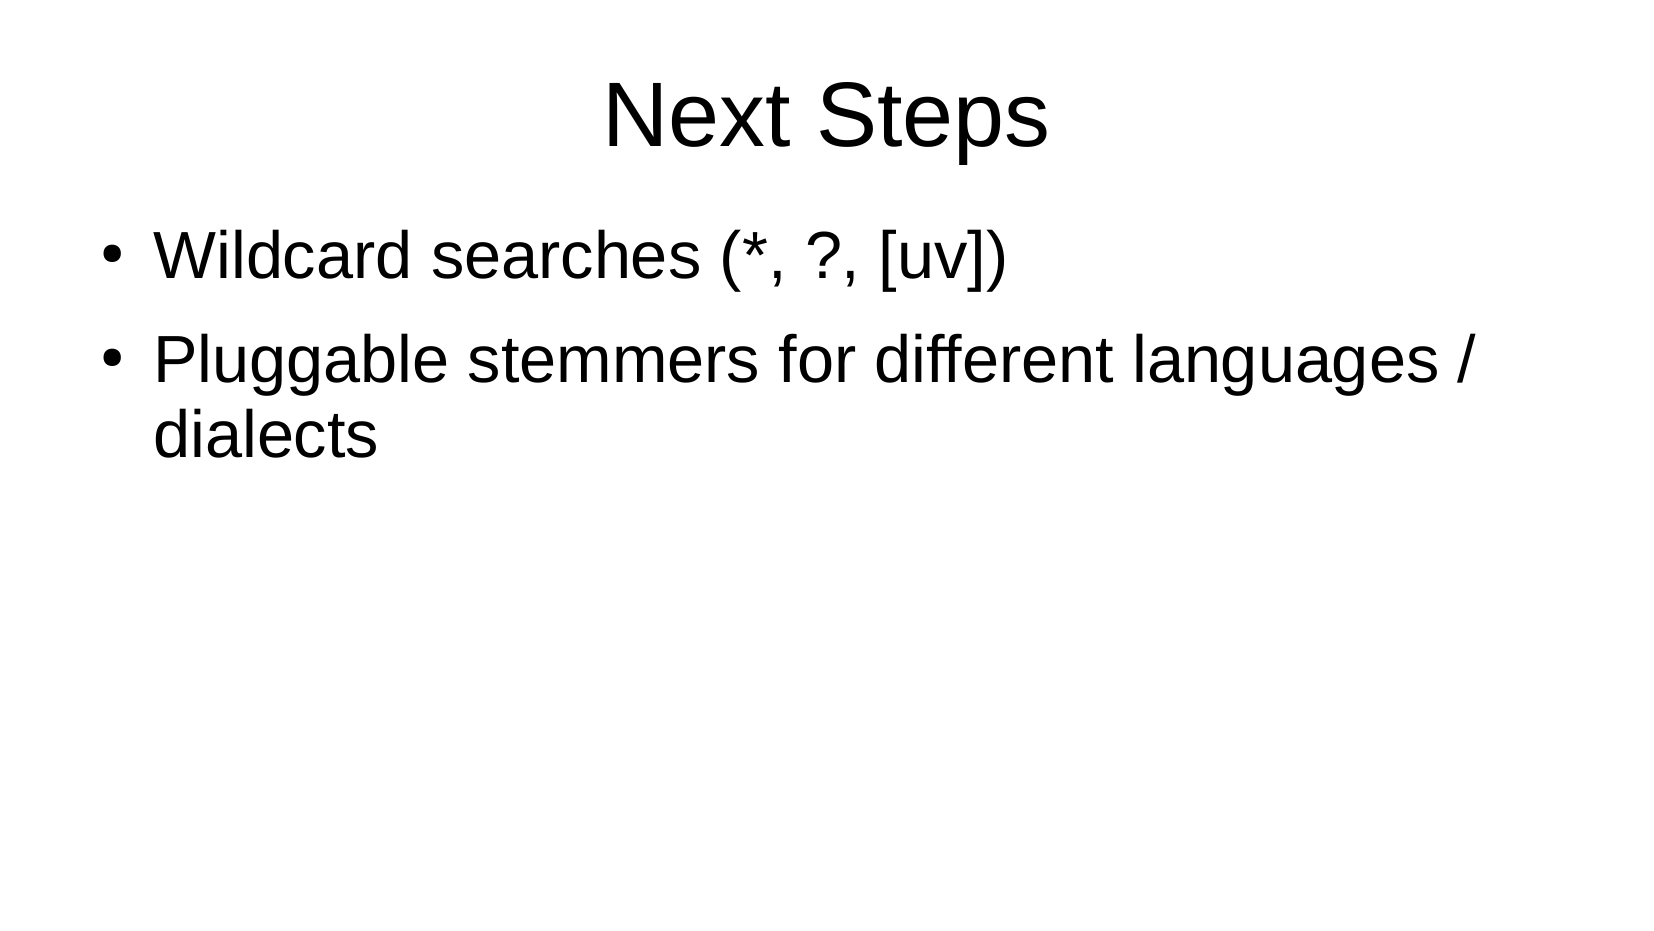

# Next Steps
Wildcard searches (*, ?, [uv])
Pluggable stemmers for different languages / dialects